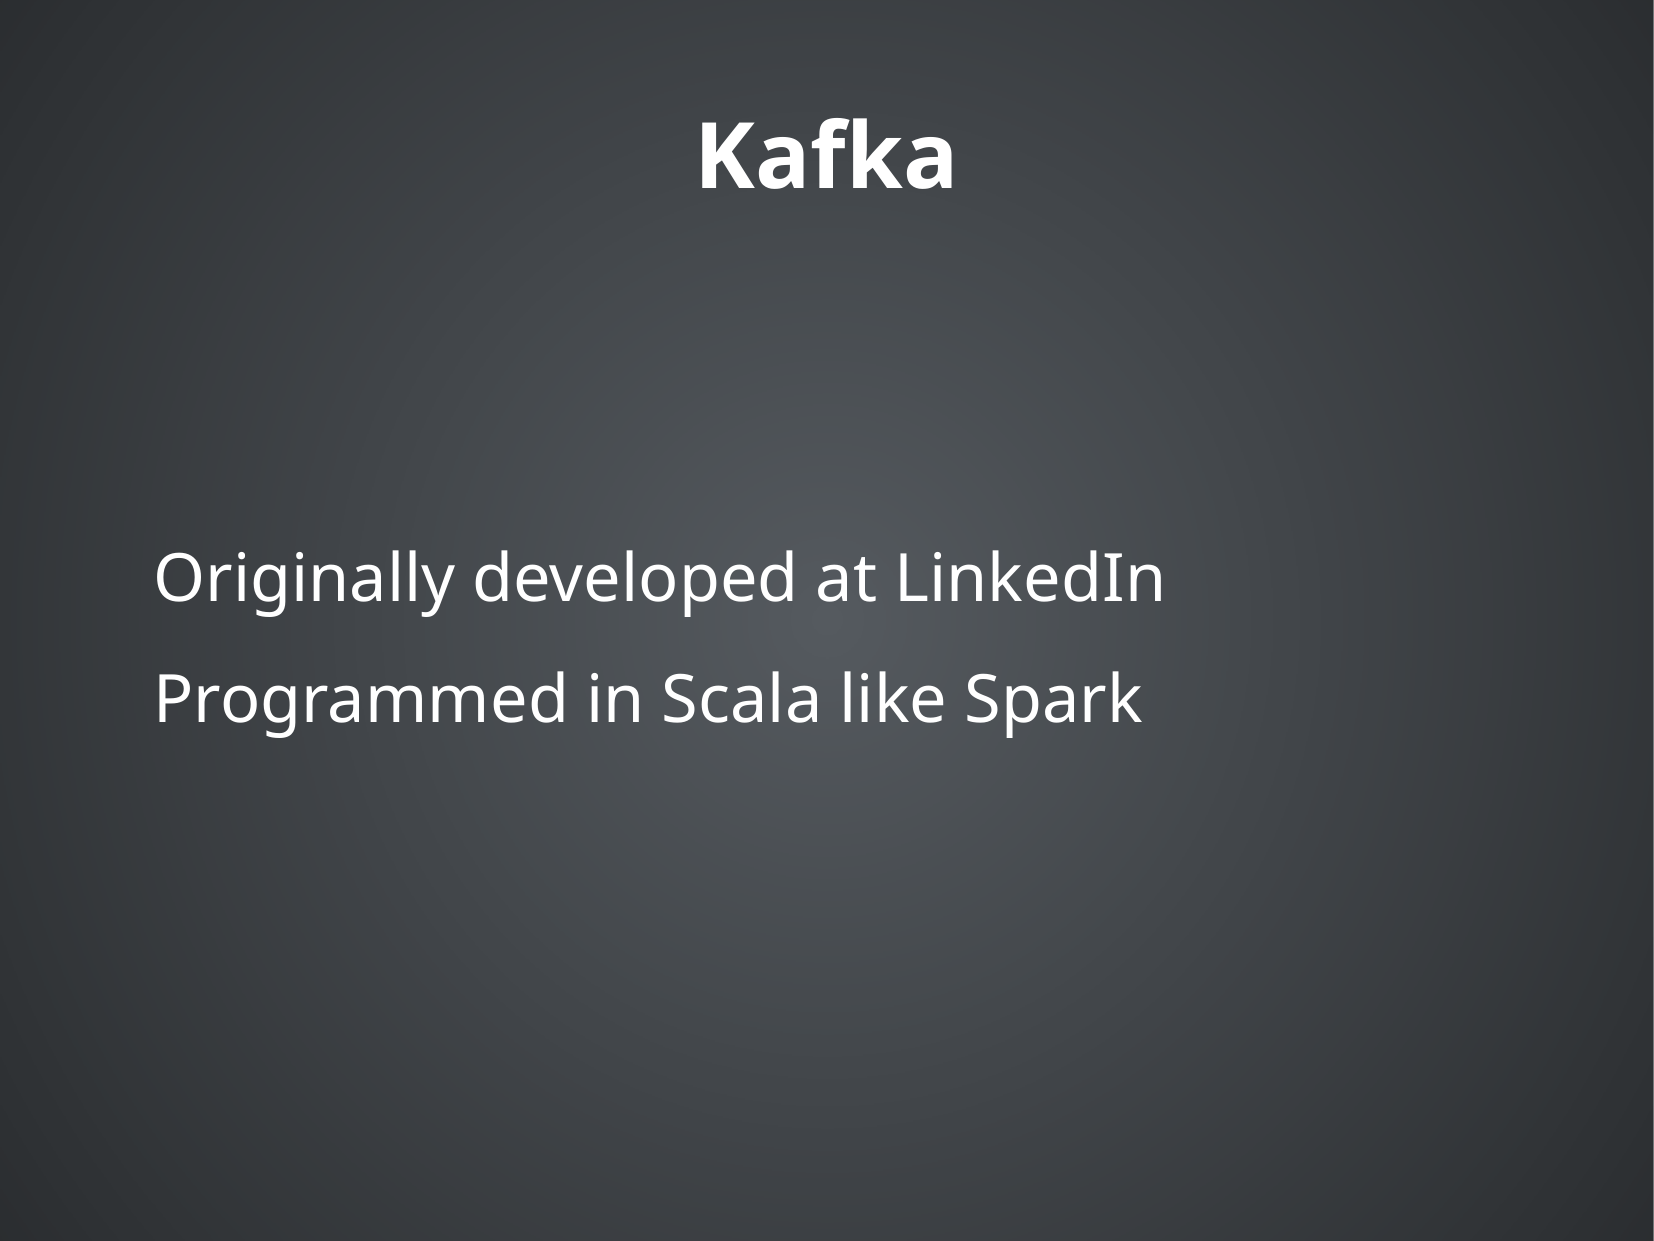

# Kafka
Originally developed at LinkedIn
Programmed in Scala like Spark